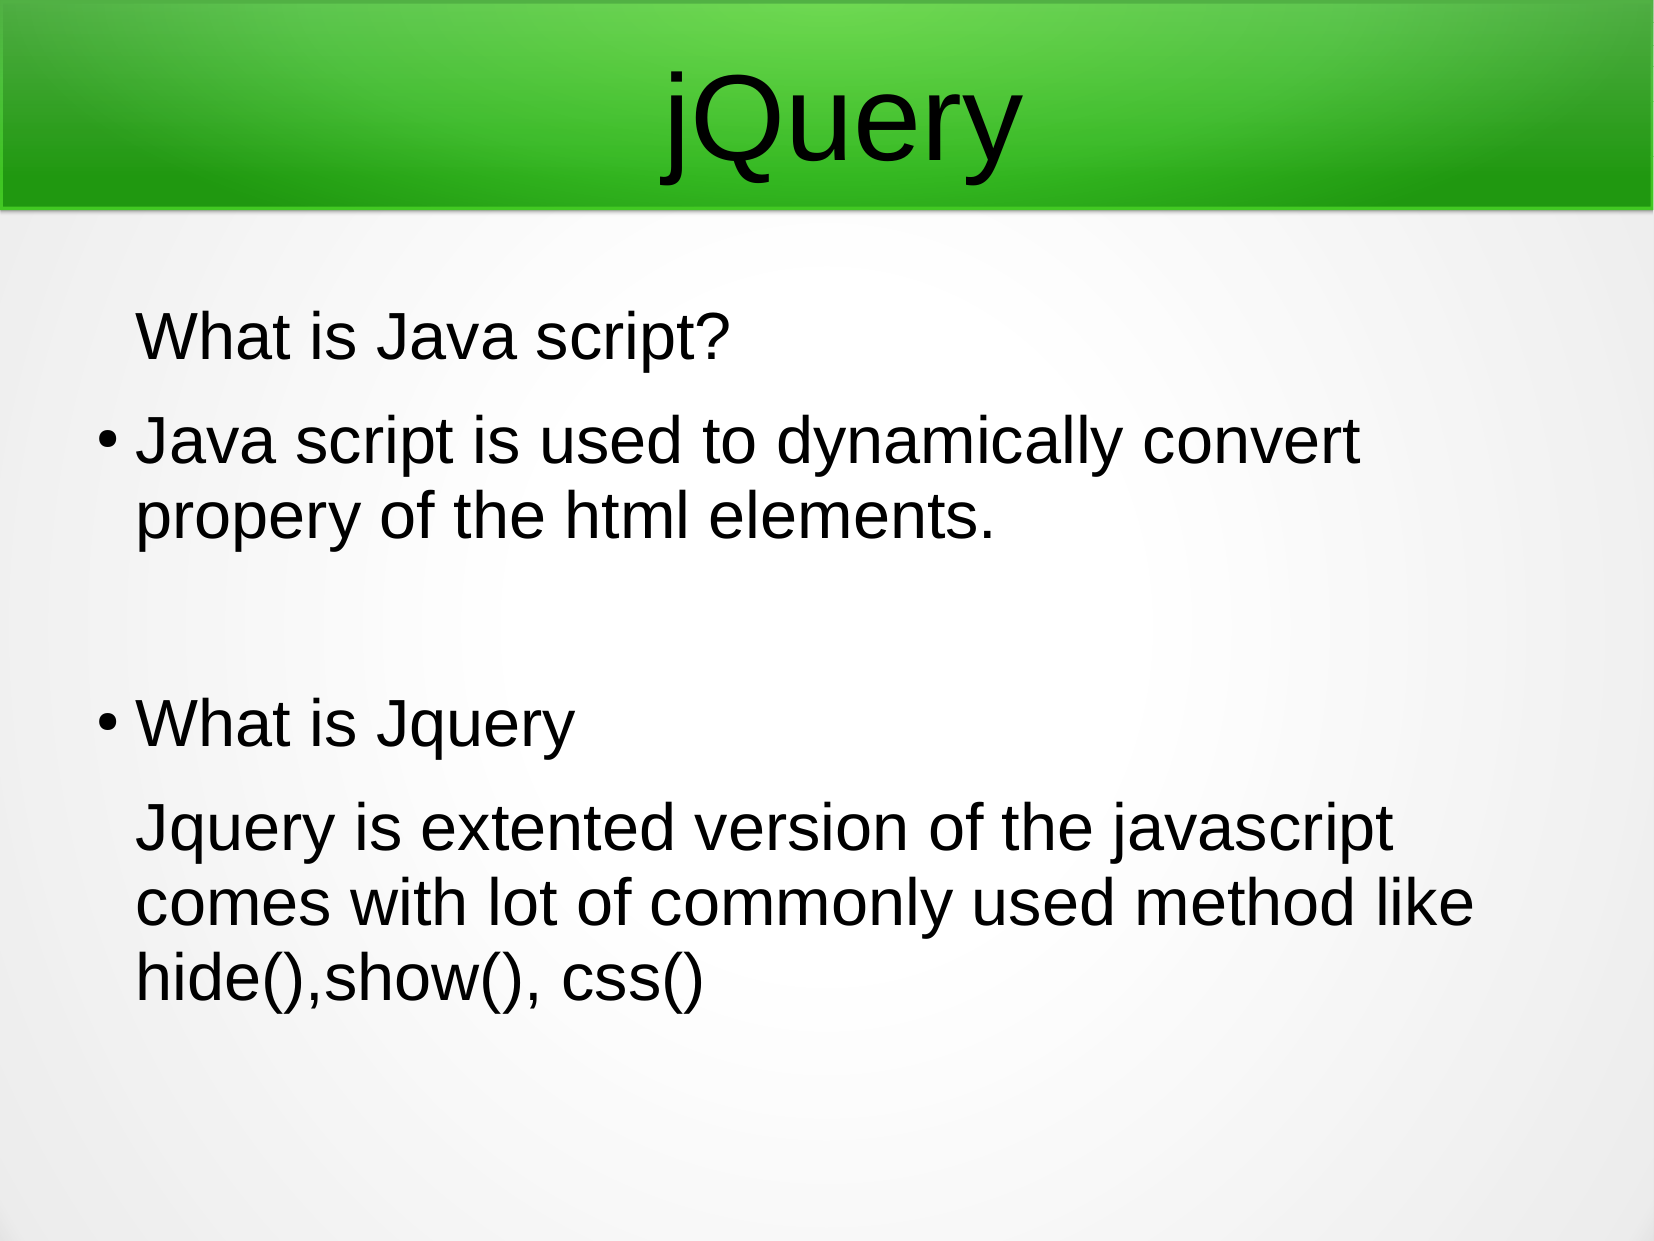

# jQuery
What is Java script?
Java script is used to dynamically convert propery of the html elements.
What is Jquery
Jquery is extented version of the javascript comes with lot of commonly used method like hide(),show(), css()